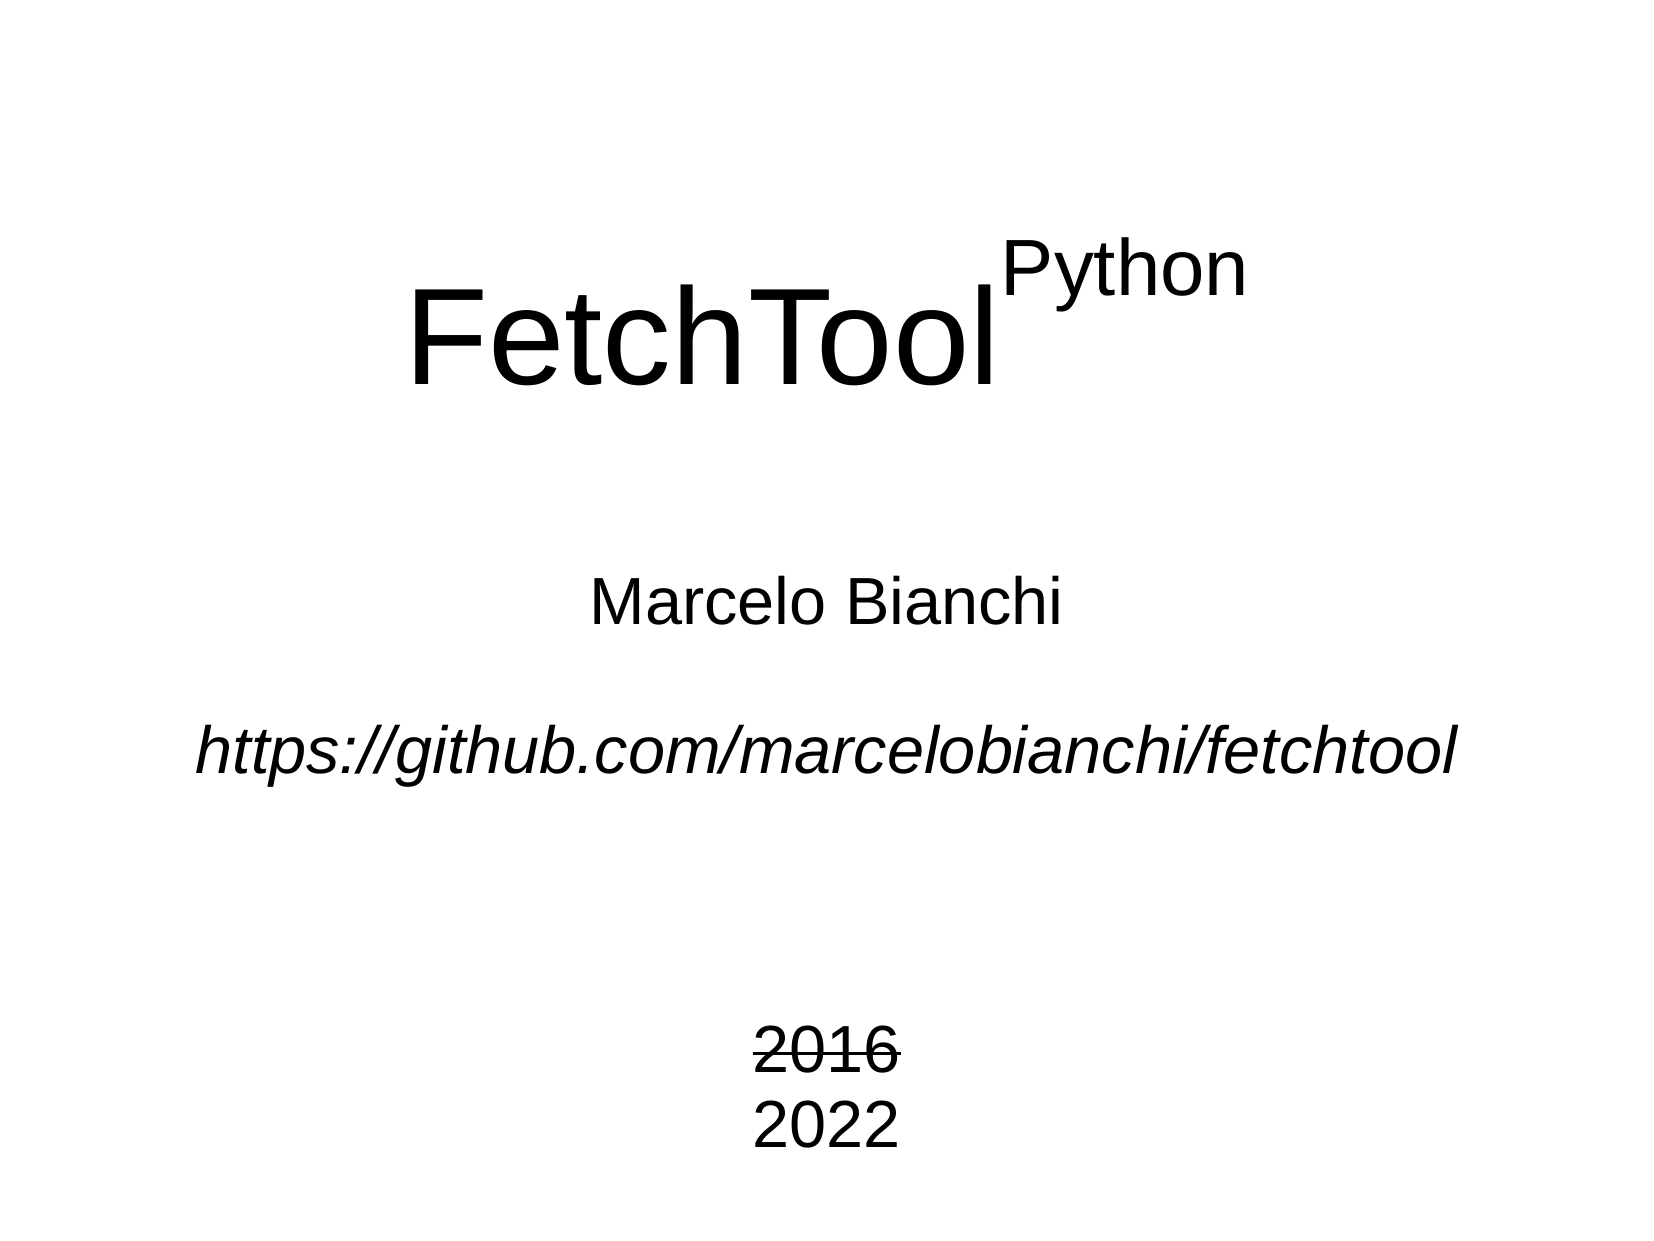

# FetchToolPython
Marcelo Bianchi
https://github.com/marcelobianchi/fetchtool
2016
2022